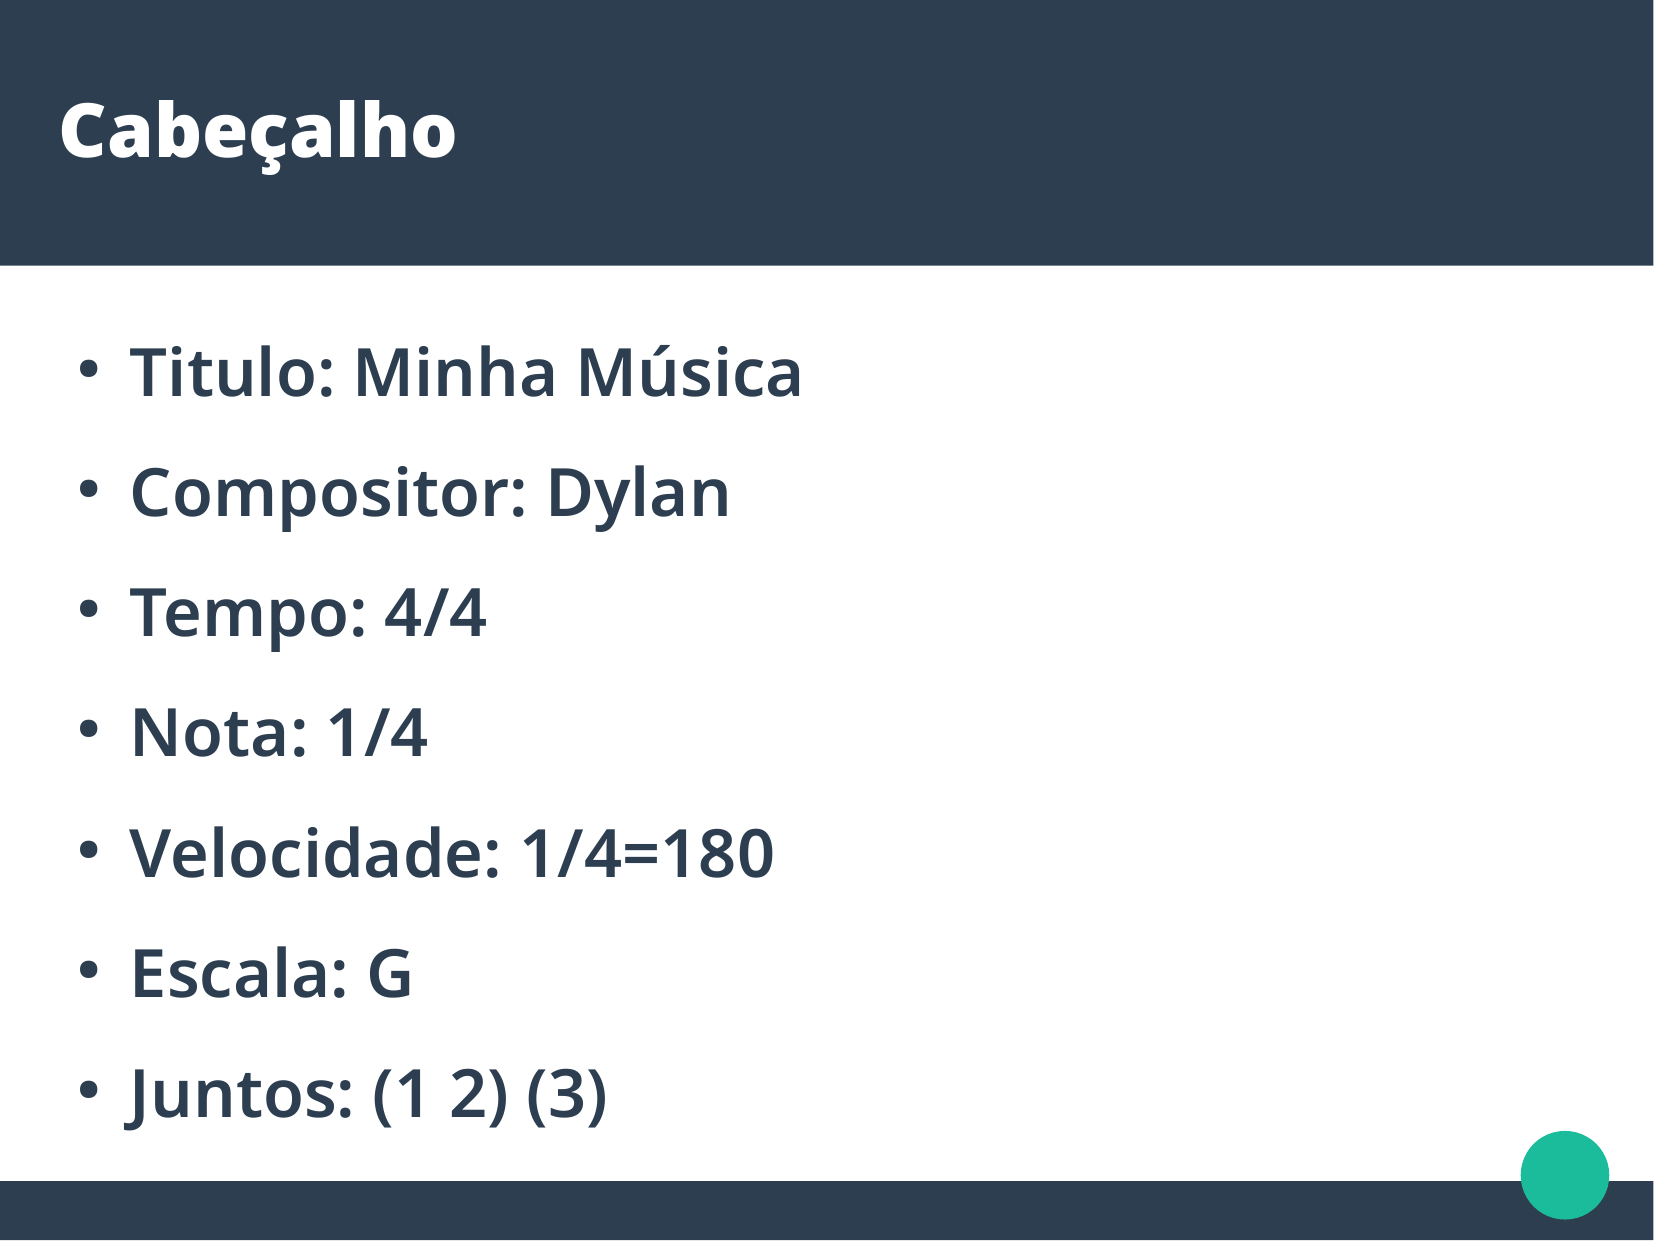

# Cabeçalho
Titulo: Minha Música
Compositor: Dylan
Tempo: 4/4
Nota: 1/4
Velocidade: 1/4=180
Escala: G
Juntos: (1 2) (3)